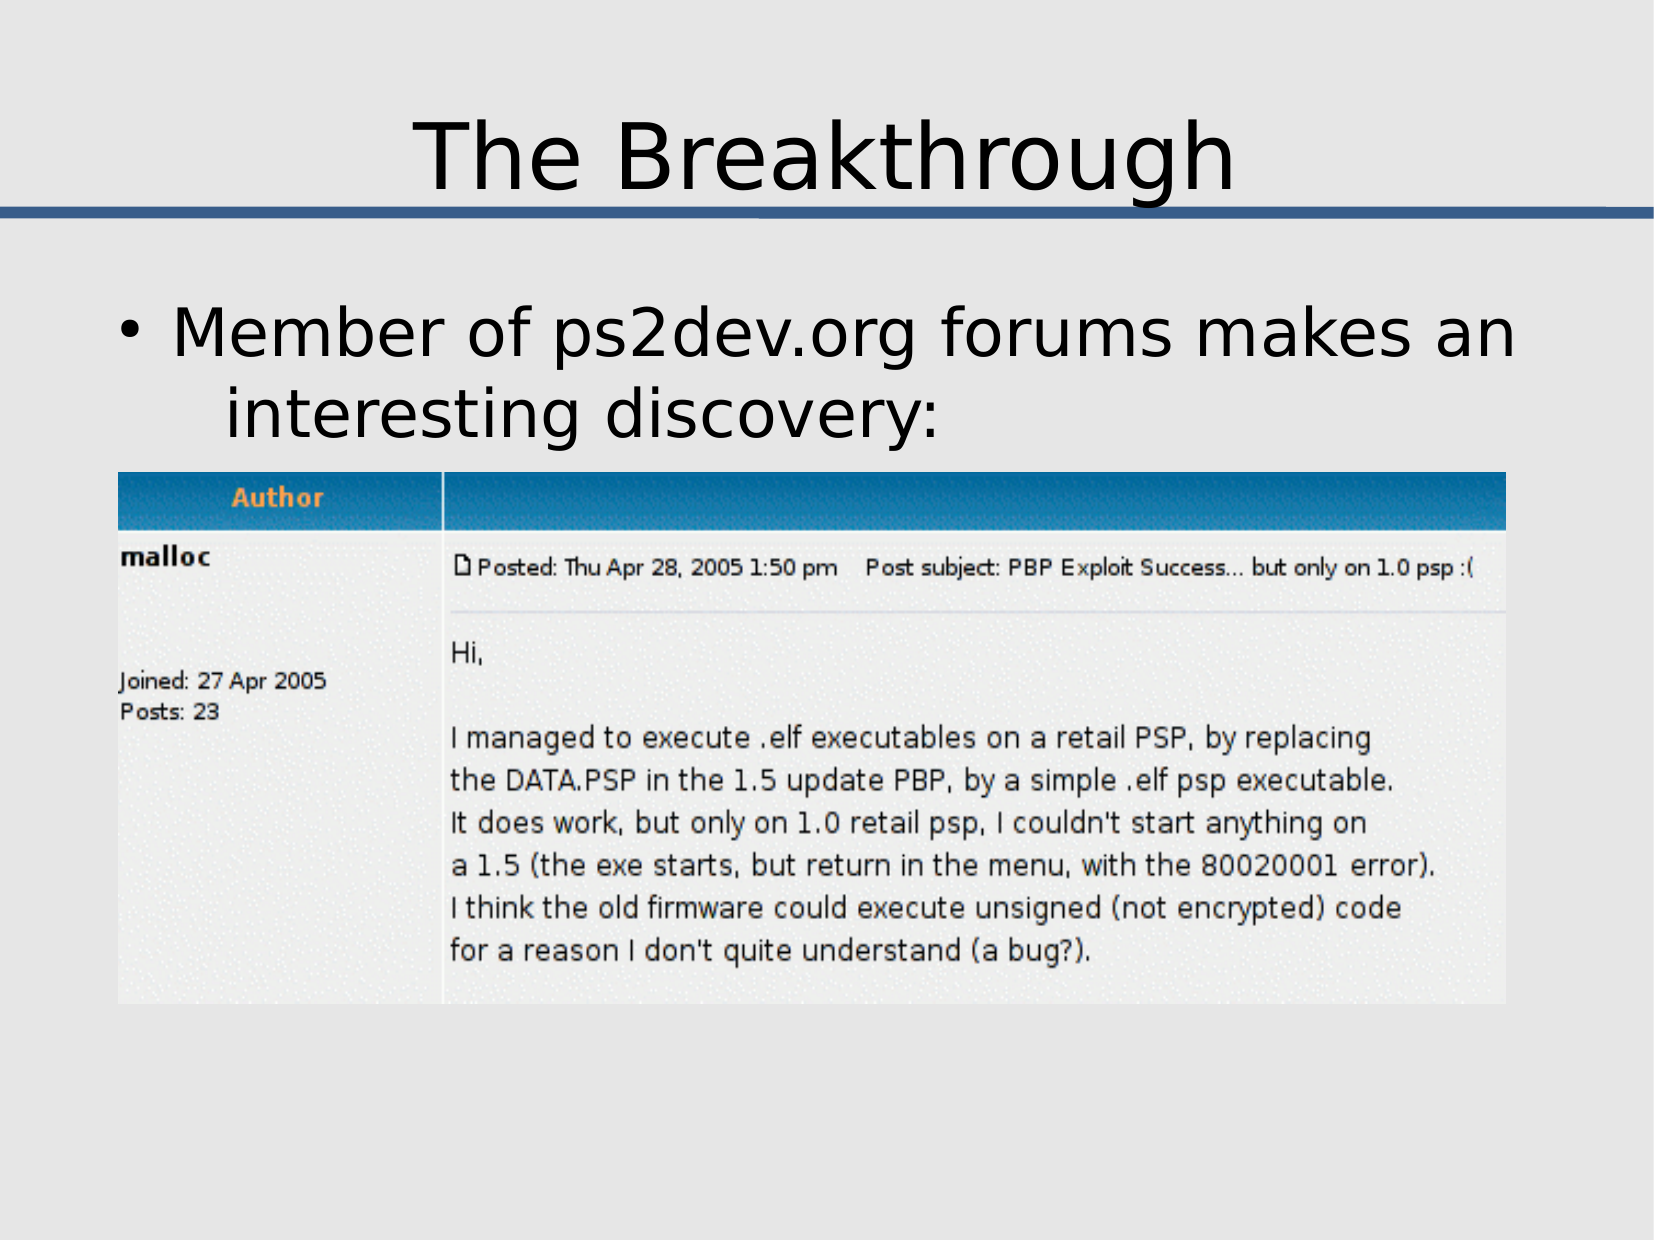

# The Breakthrough
Member of ps2dev.org forums makes an interesting discovery: